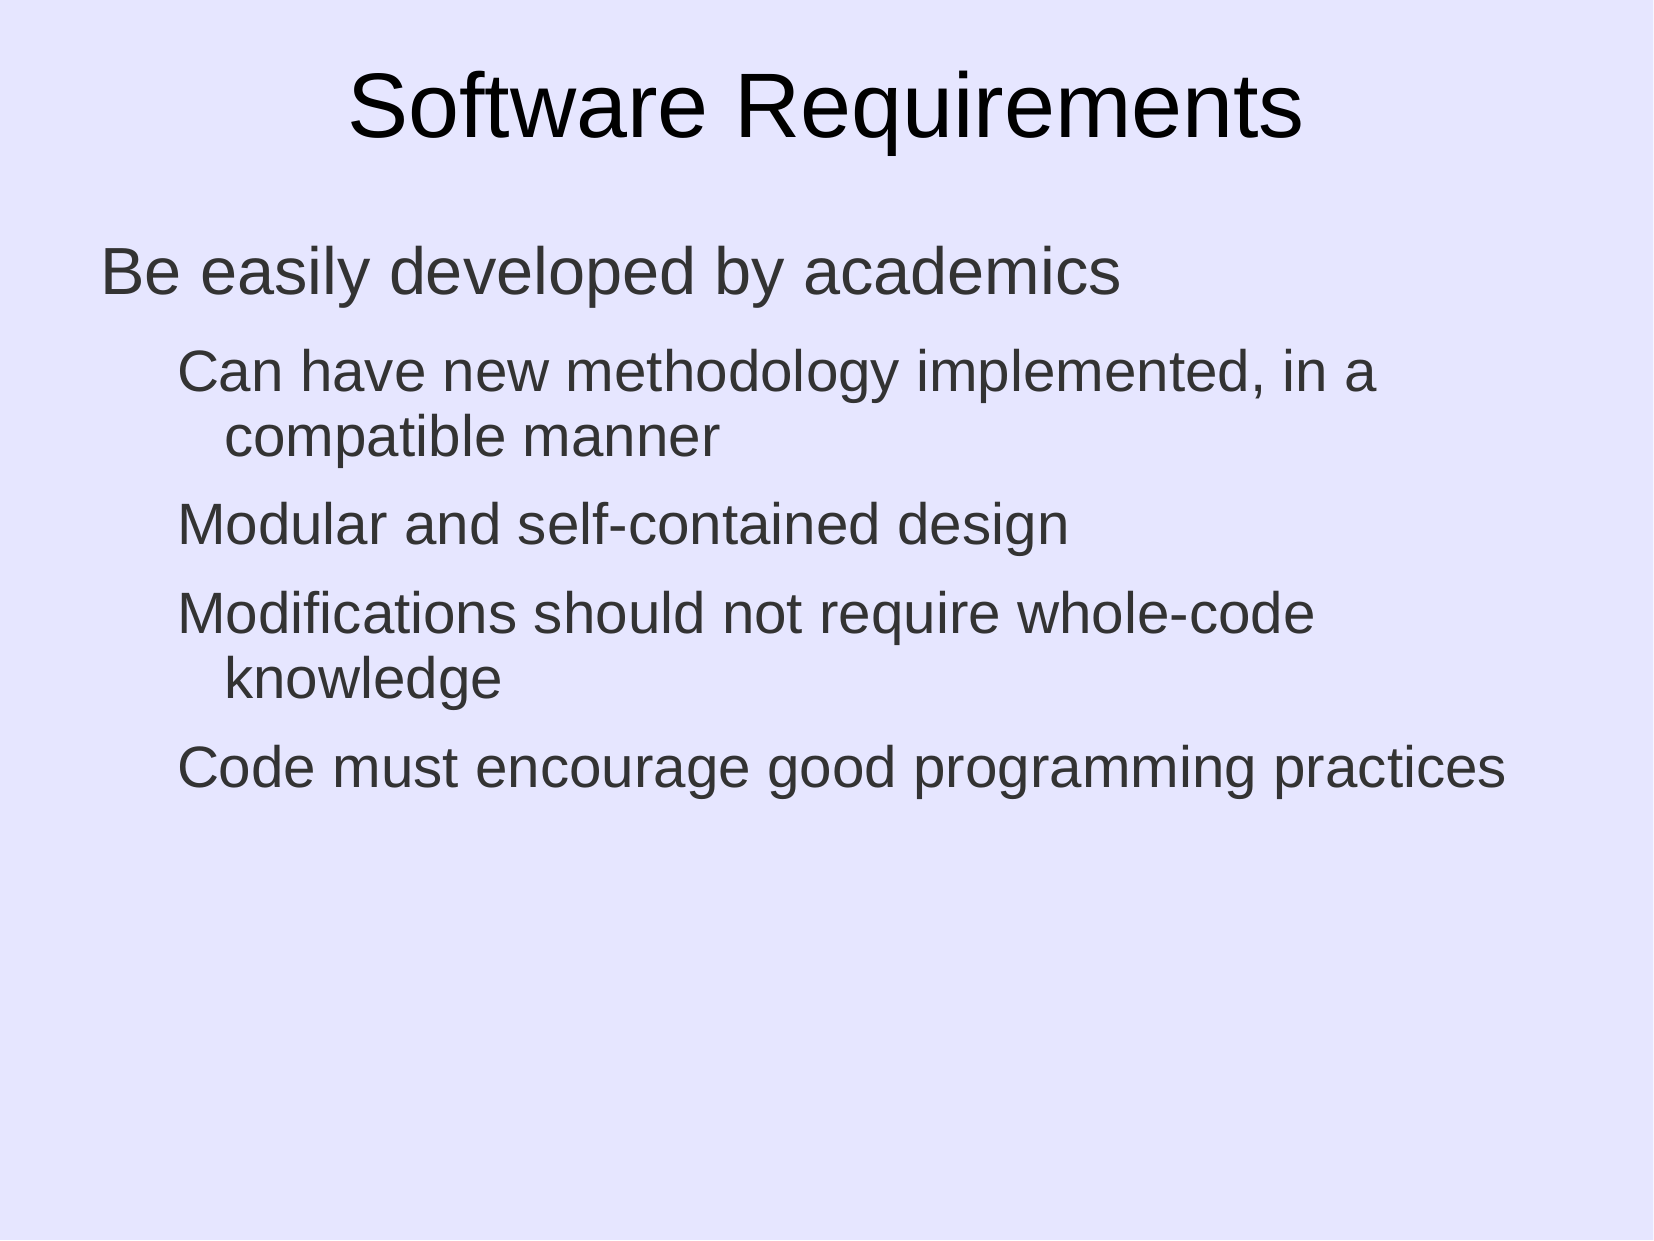

# Software Requirements
Be easily developed by academics
Can have new methodology implemented, in a compatible manner
Modular and self-contained design
Modifications should not require whole-code knowledge
Code must encourage good programming practices